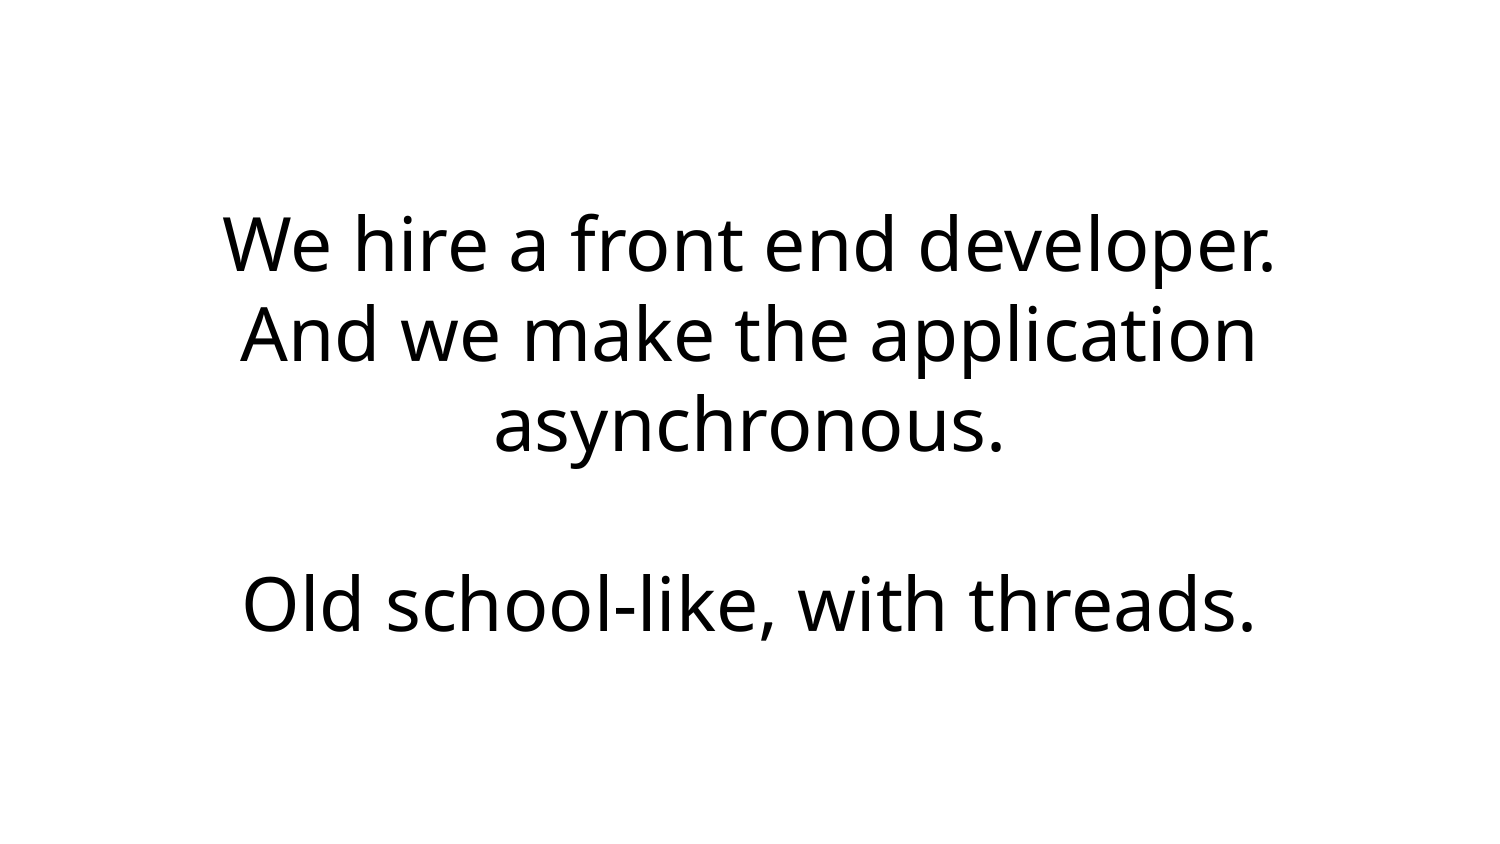

# We hire a front end developer. And we make the application asynchronous. Old school-like, with threads.